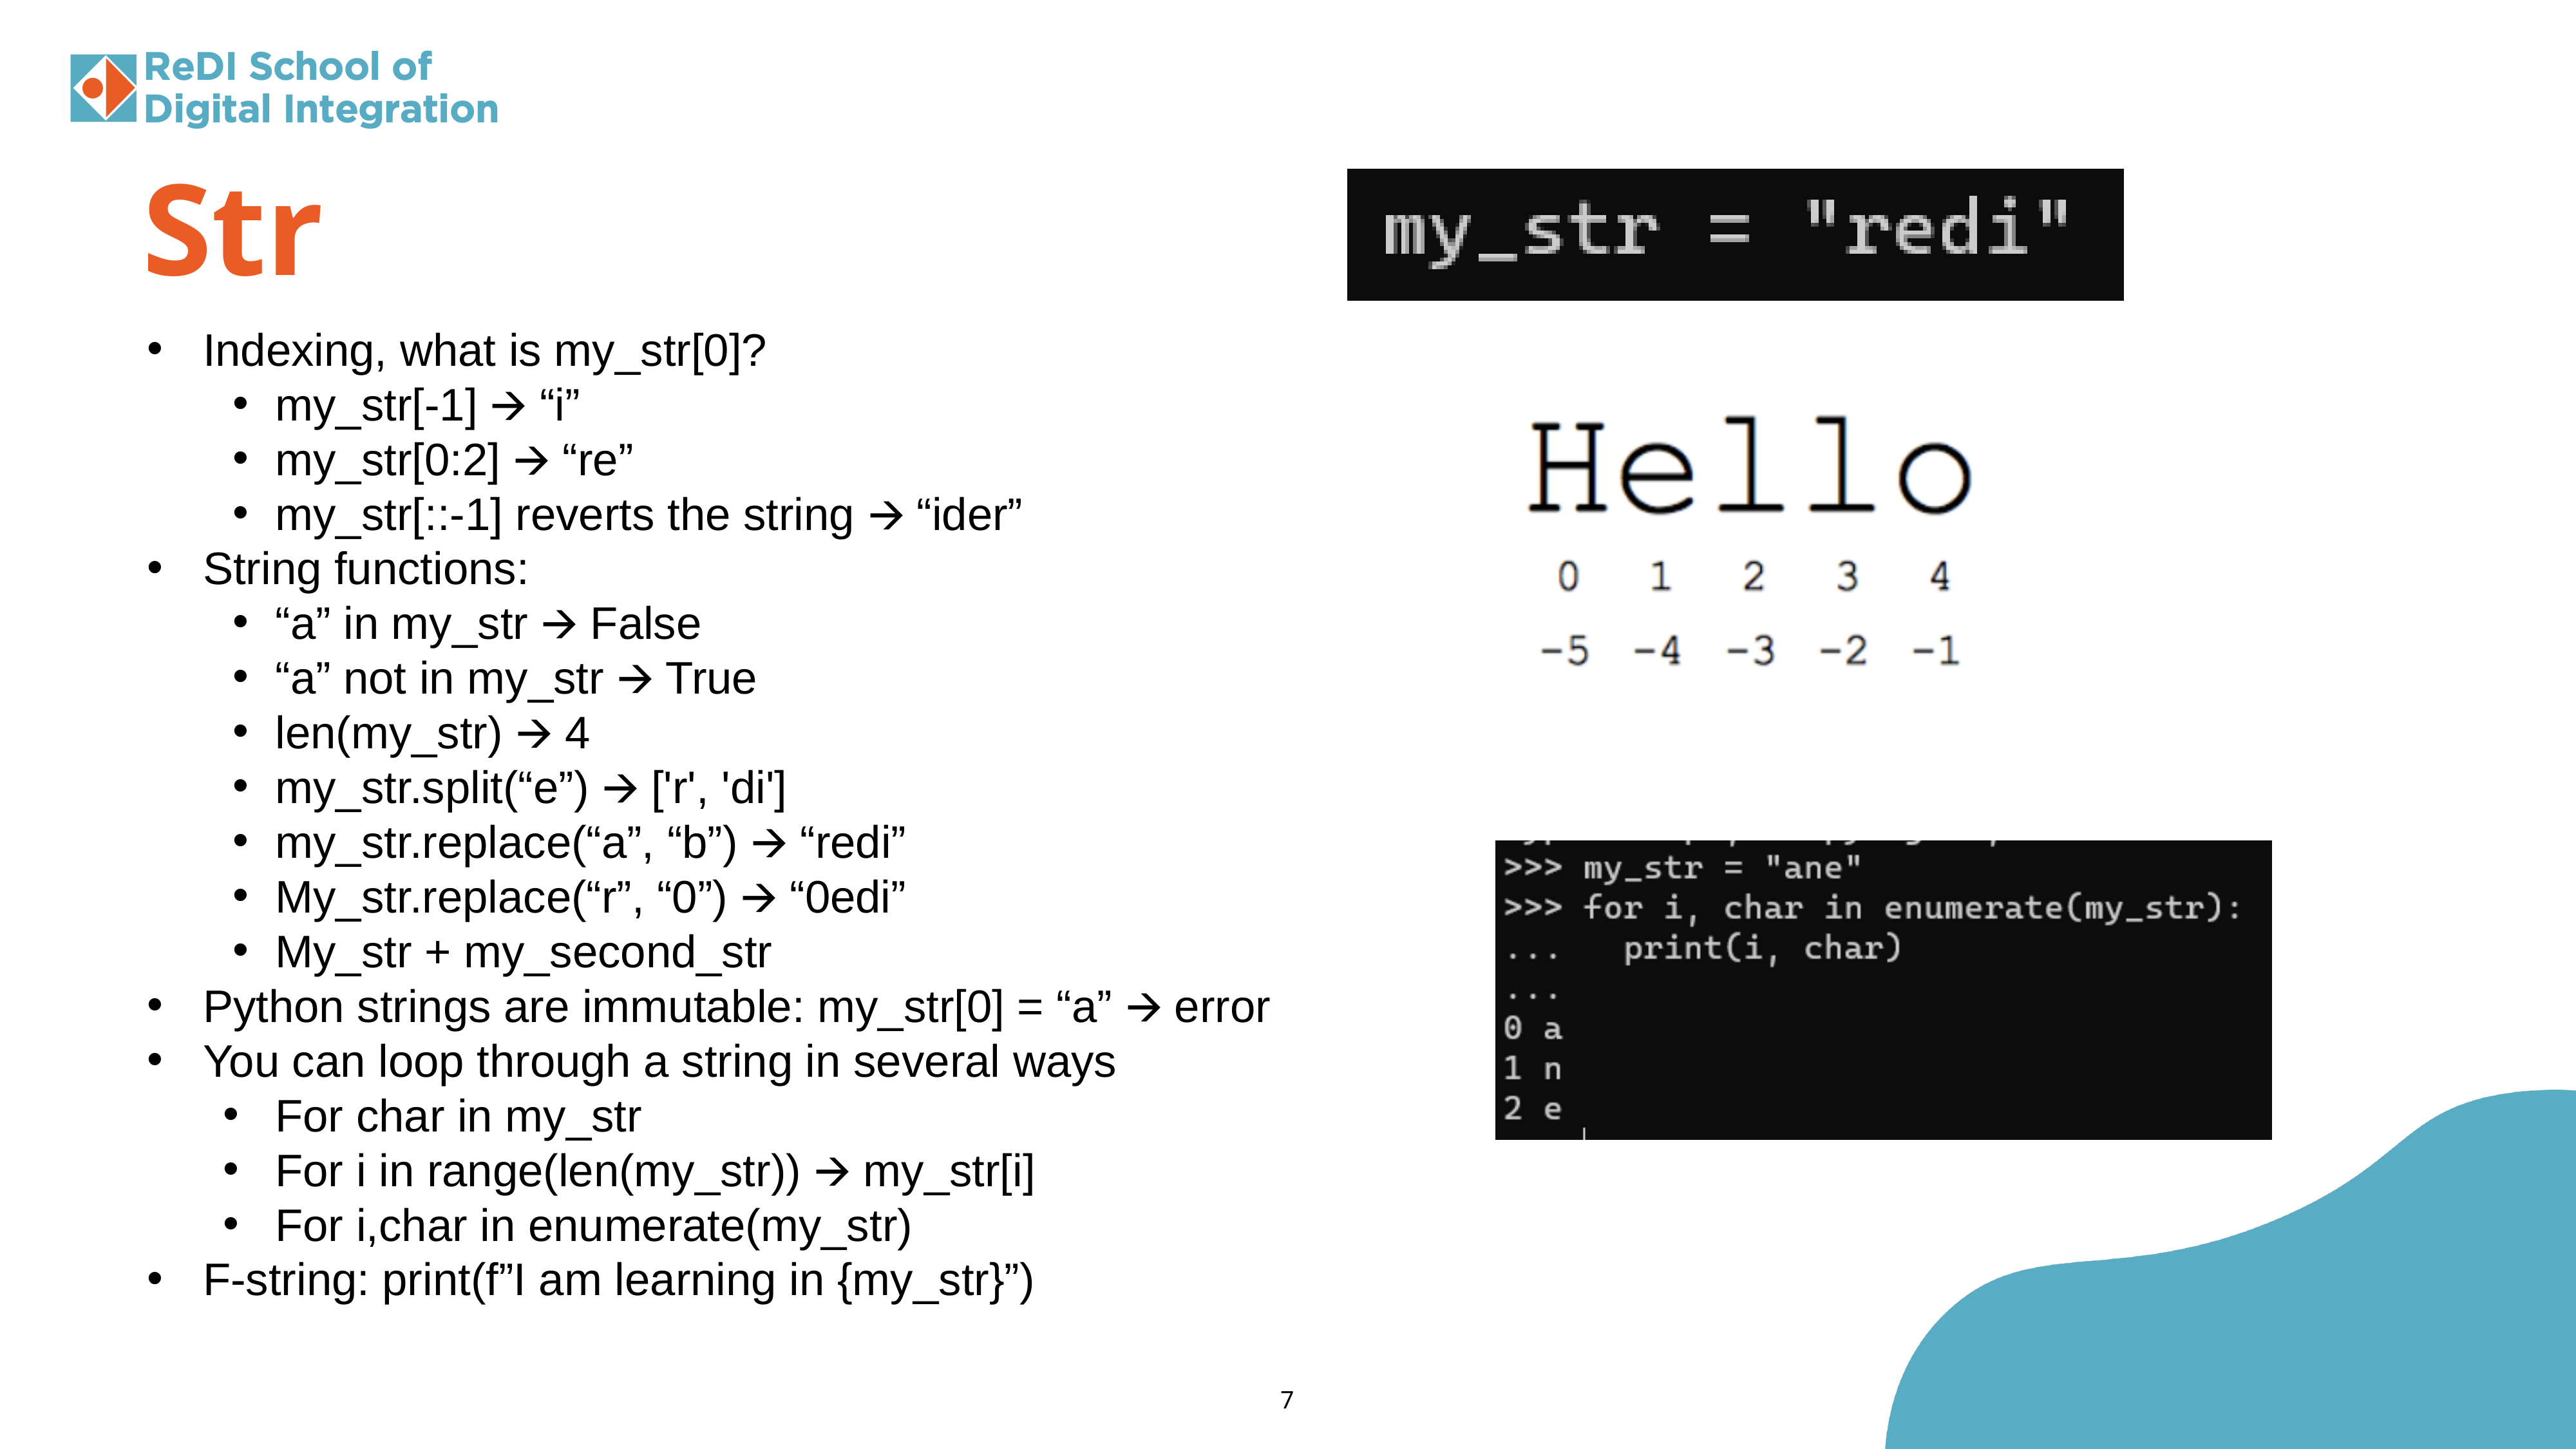

Str
Indexing, what is my_str[0]?
my_str[-1] 🡪 “i”
my_str[0:2] 🡪 “re”
my_str[::-1] reverts the string 🡪 “ider”
String functions:
“a” in my_str 🡪 False
“a” not in my_str 🡪 True
len(my_str) 🡪 4
my_str.split(“e”) 🡪 ['r', 'di']
my_str.replace(“a”, “b”) 🡪 “redi”
My_str.replace(“r”, “0”) 🡪 “0edi”
My_str + my_second_str
Python strings are immutable: my_str[0] = “a” 🡪 error
You can loop through a string in several ways
For char in my_str
For i in range(len(my_str)) 🡪 my_str[i]
For i,char in enumerate(my_str)
F-string: print(f”I am learning in {my_str}”)